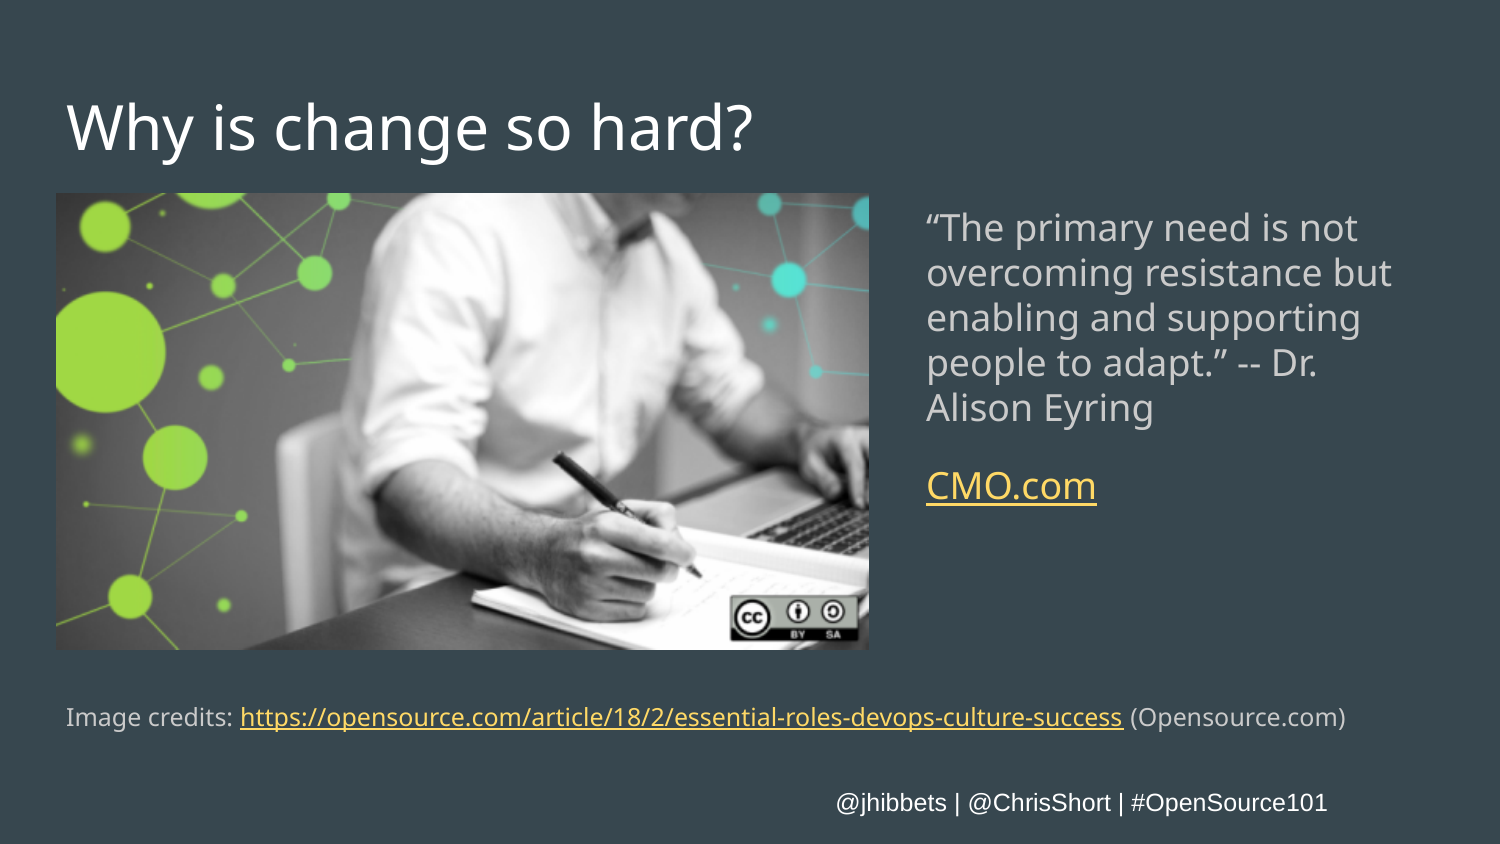

# Why is change so hard?
“The primary need is not overcoming resistance but enabling and supporting people to adapt.” -- Dr. Alison Eyring
CMO.com
Image credits: https://opensource.com/article/18/2/essential-roles-devops-culture-success (Opensource.com)